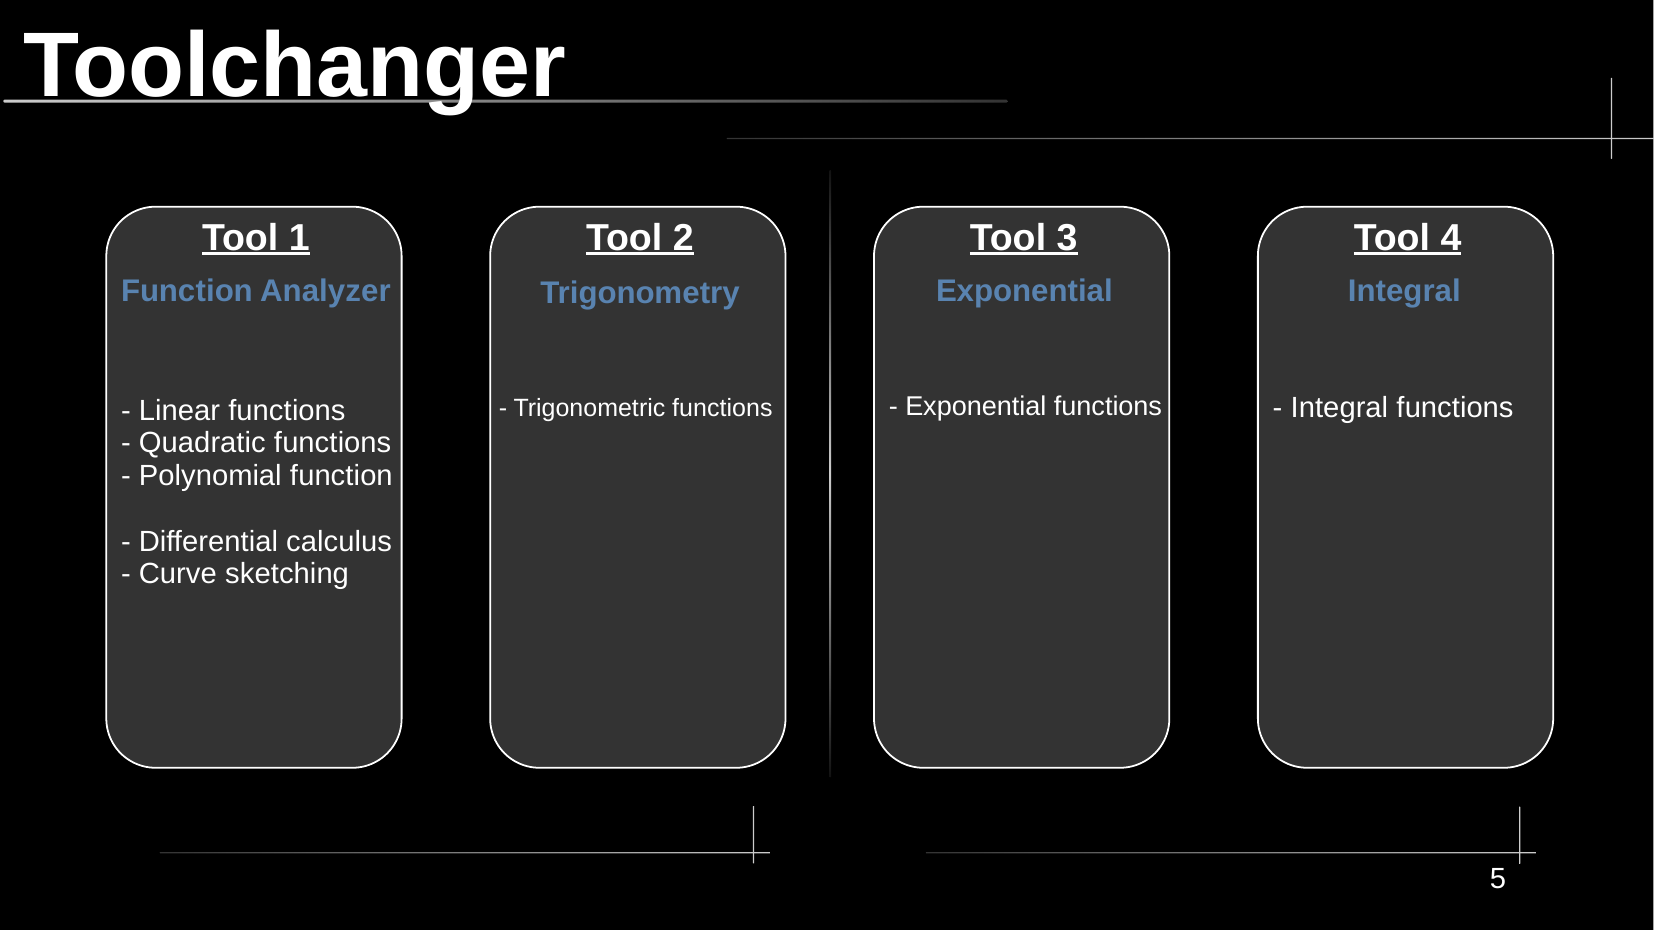

# Toolchanger
Tool 1
Tool 2
Tool 3
Tool 4
Function Analyzer
Exponential
Integral
Trigonometry
- Exponential functions
- Integral functions
- Linear functions
- Quadratic functions
- Polynomial function
- Differential calculus
- Curve sketching
- Trigonometric functions
5